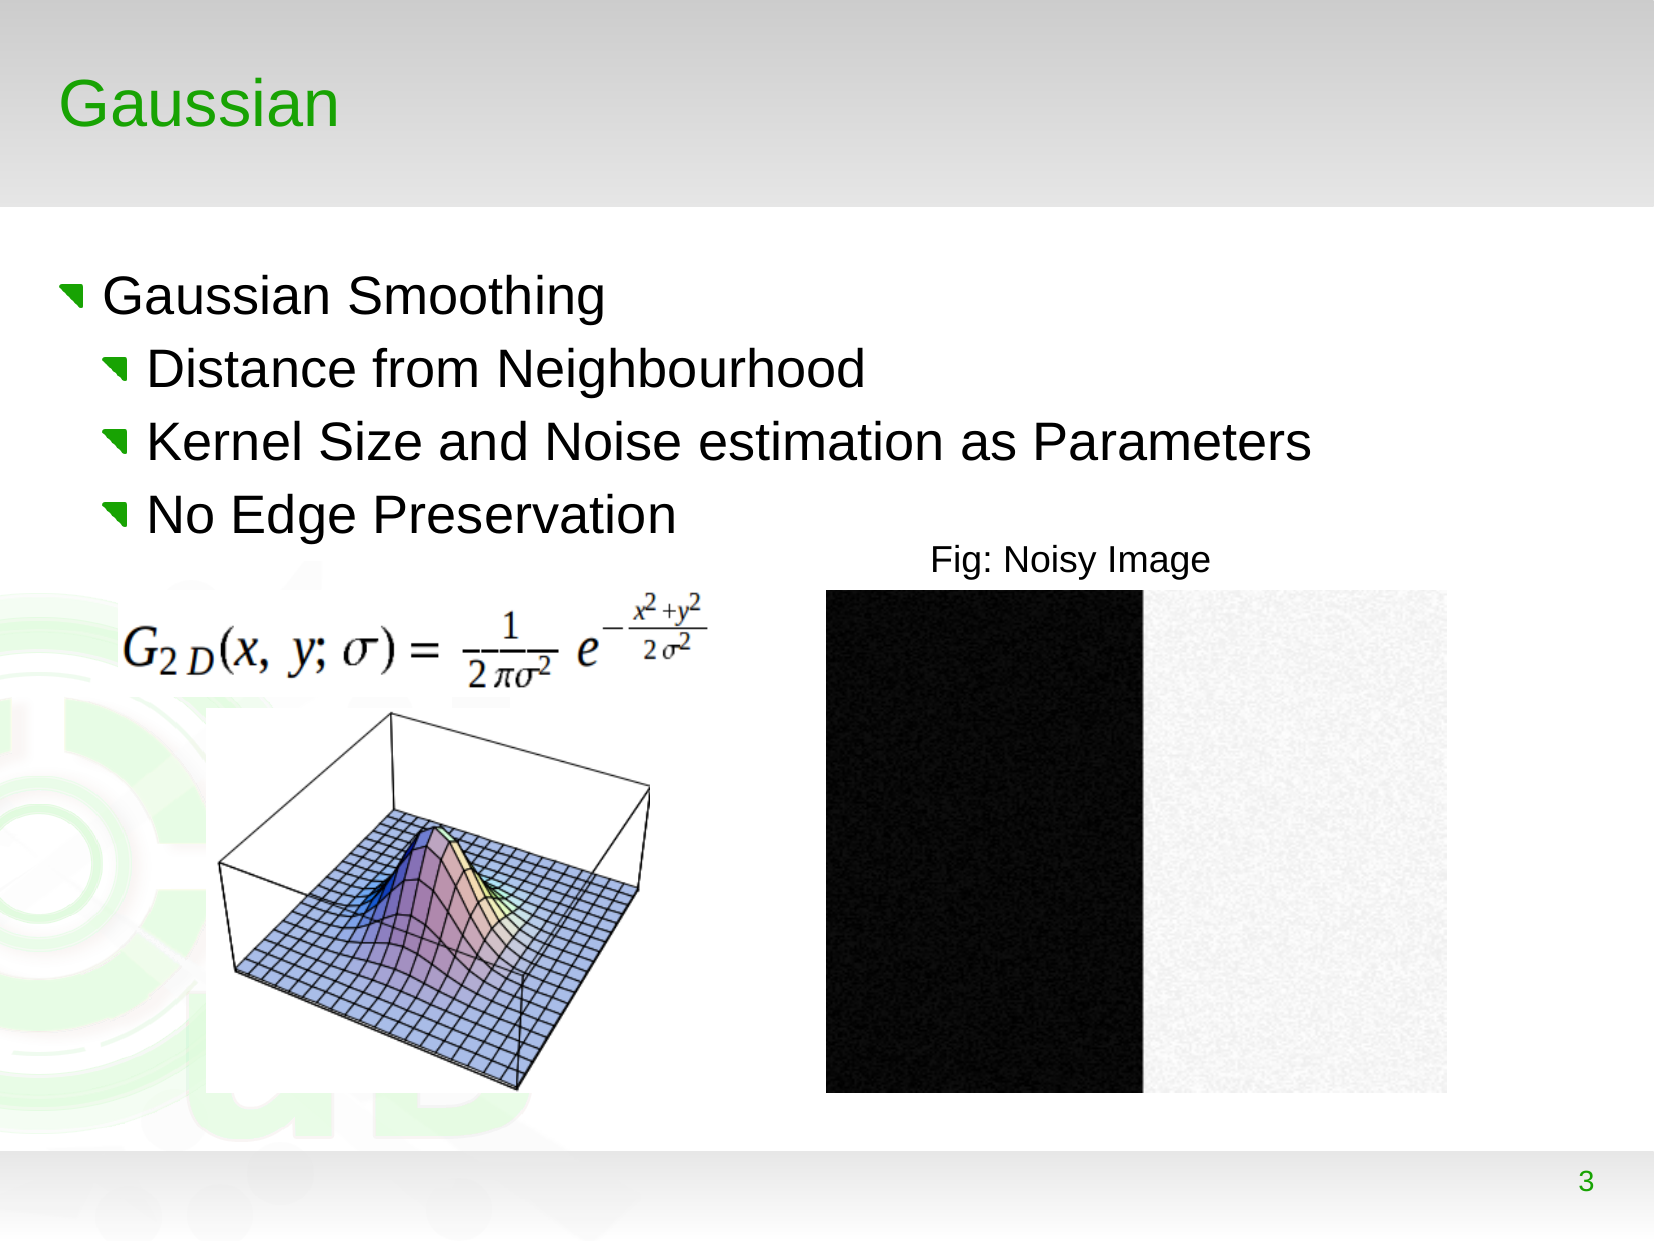

# Gaussian
Gaussian Smoothing
Distance from Neighbourhood
Kernel Size and Noise estimation as Parameters
No Edge Preservation
Fig: Noisy Image
3